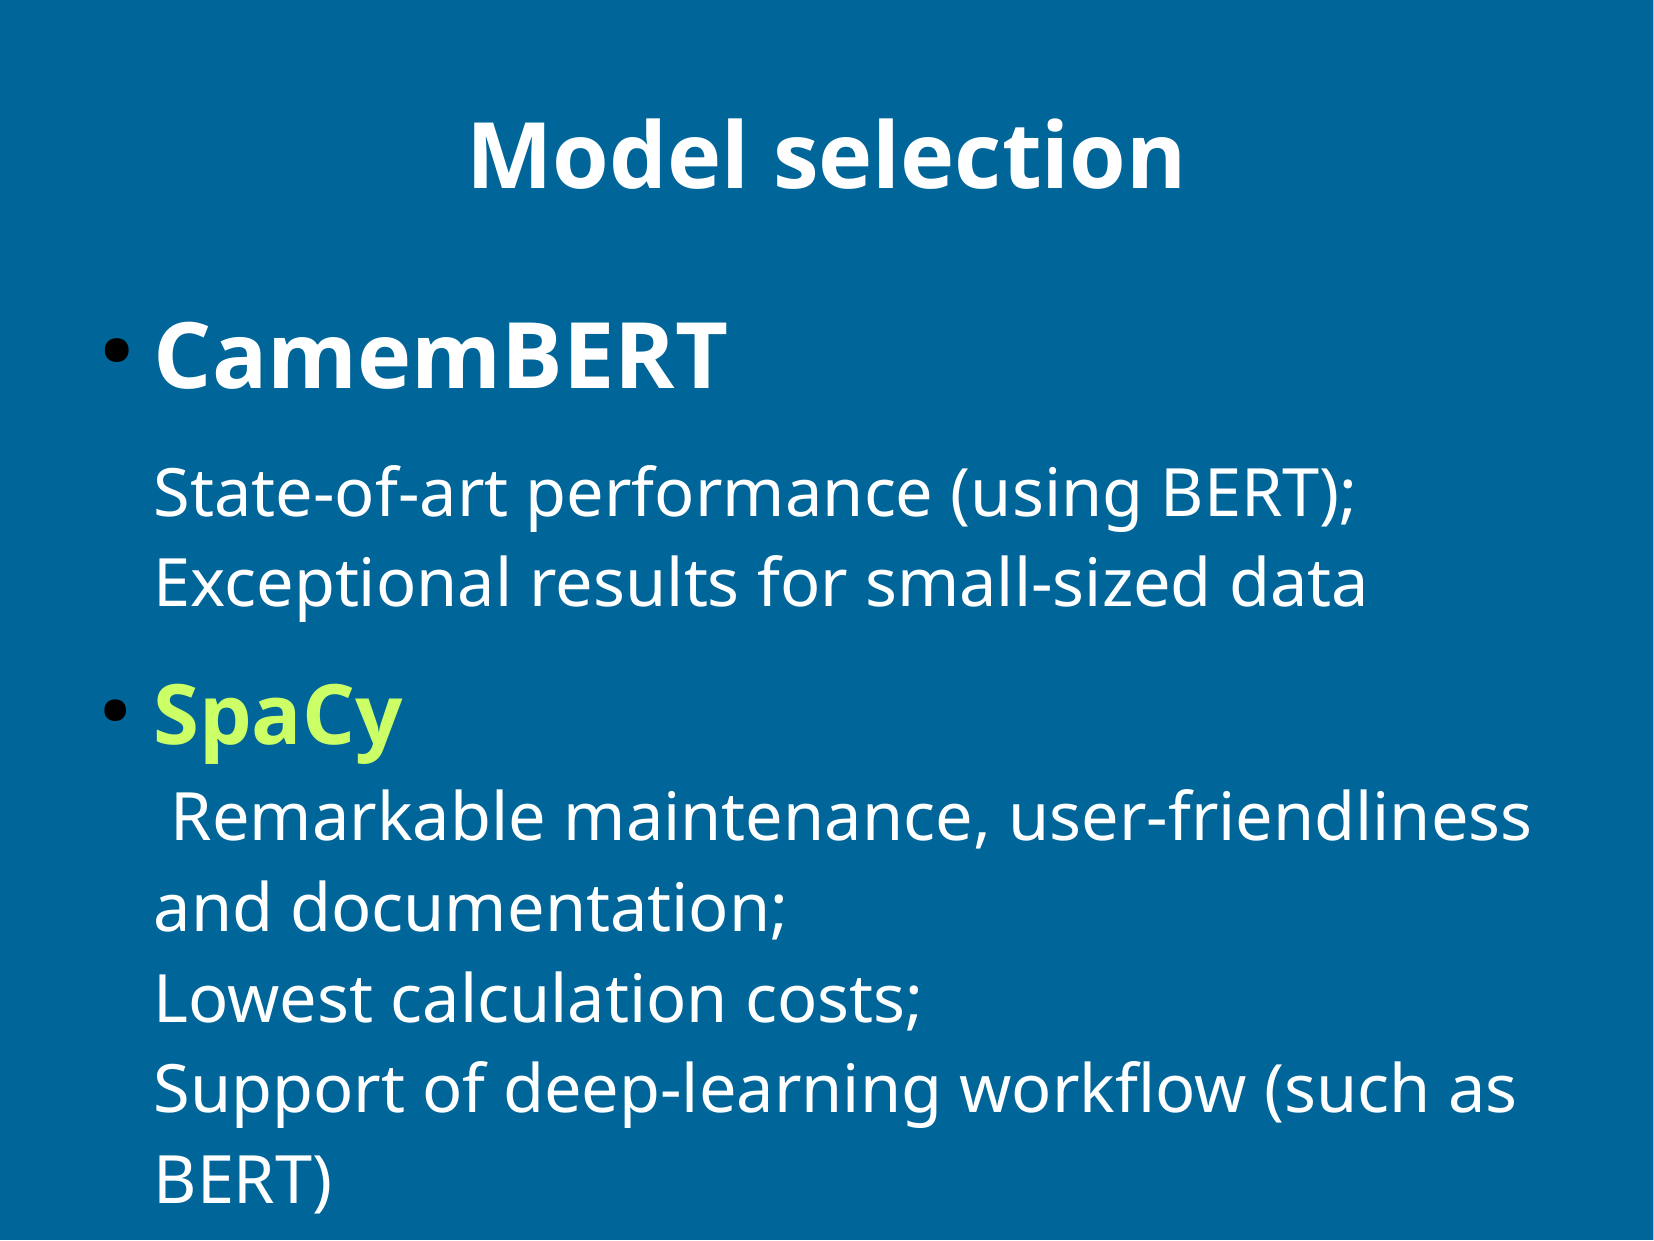

# Model selection
CamemBERT
State-of-art performance (using BERT);
Exceptional results for small-sized data
SpaCy
 Remarkable maintenance, user-friendliness and documentation;
Lowest calculation costs;
Support of deep-learning workflow (such as BERT)